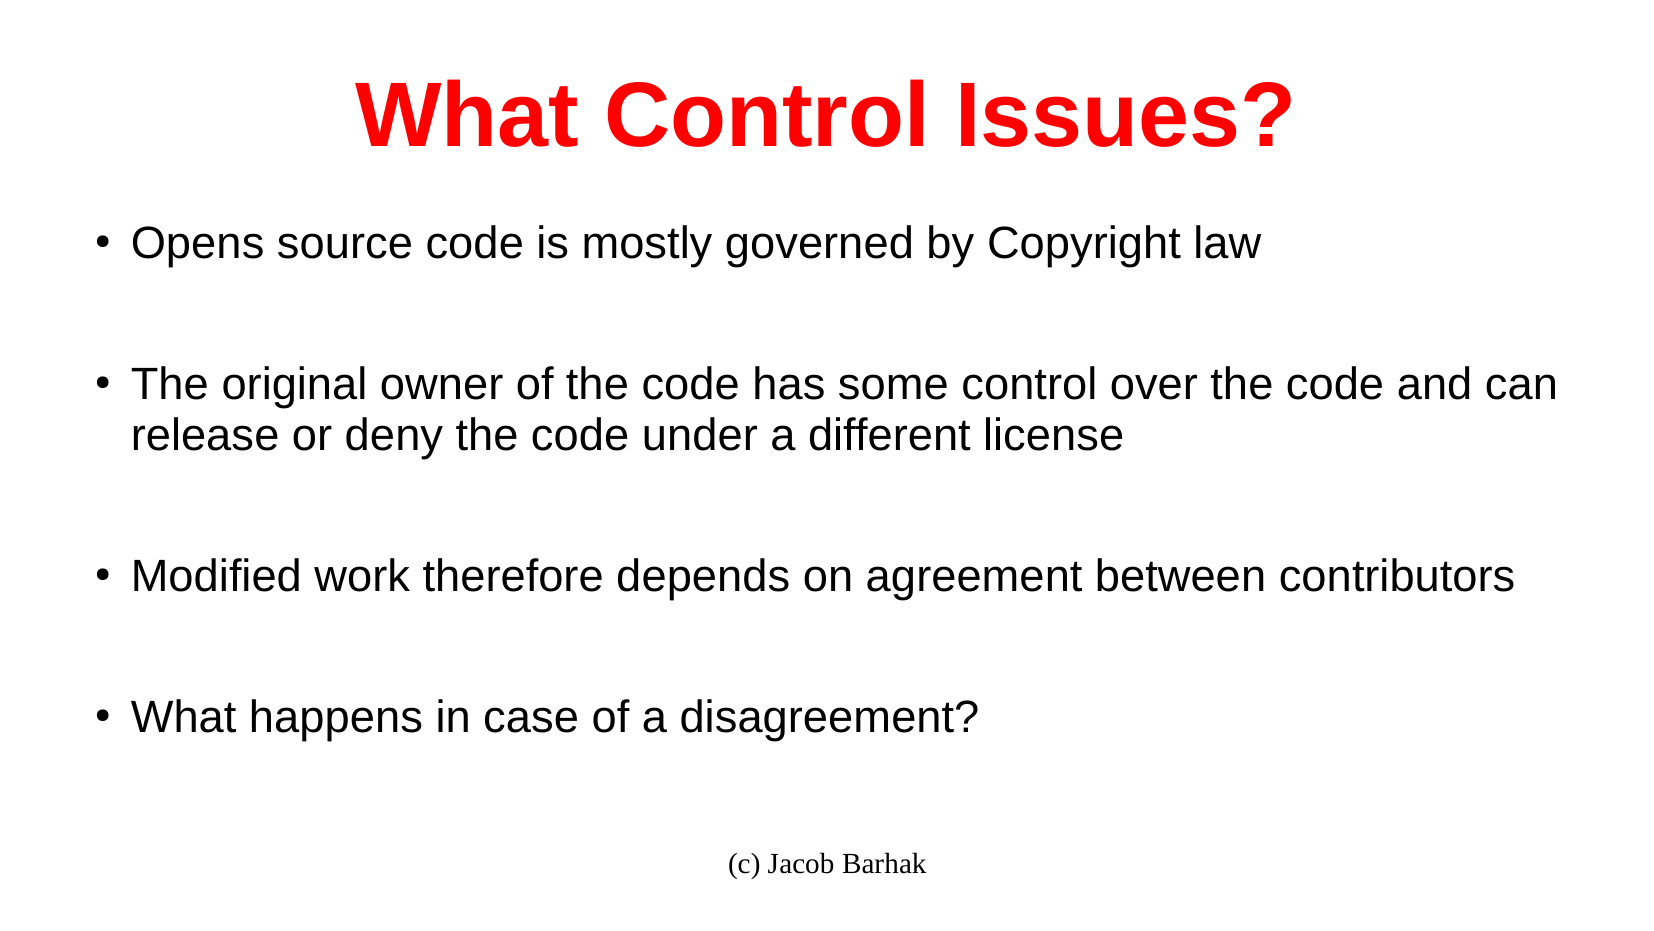

# What Control Issues?
Opens source code is mostly governed by Copyright law
The original owner of the code has some control over the code and can release or deny the code under a different license
Modified work therefore depends on agreement between contributors
What happens in case of a disagreement?